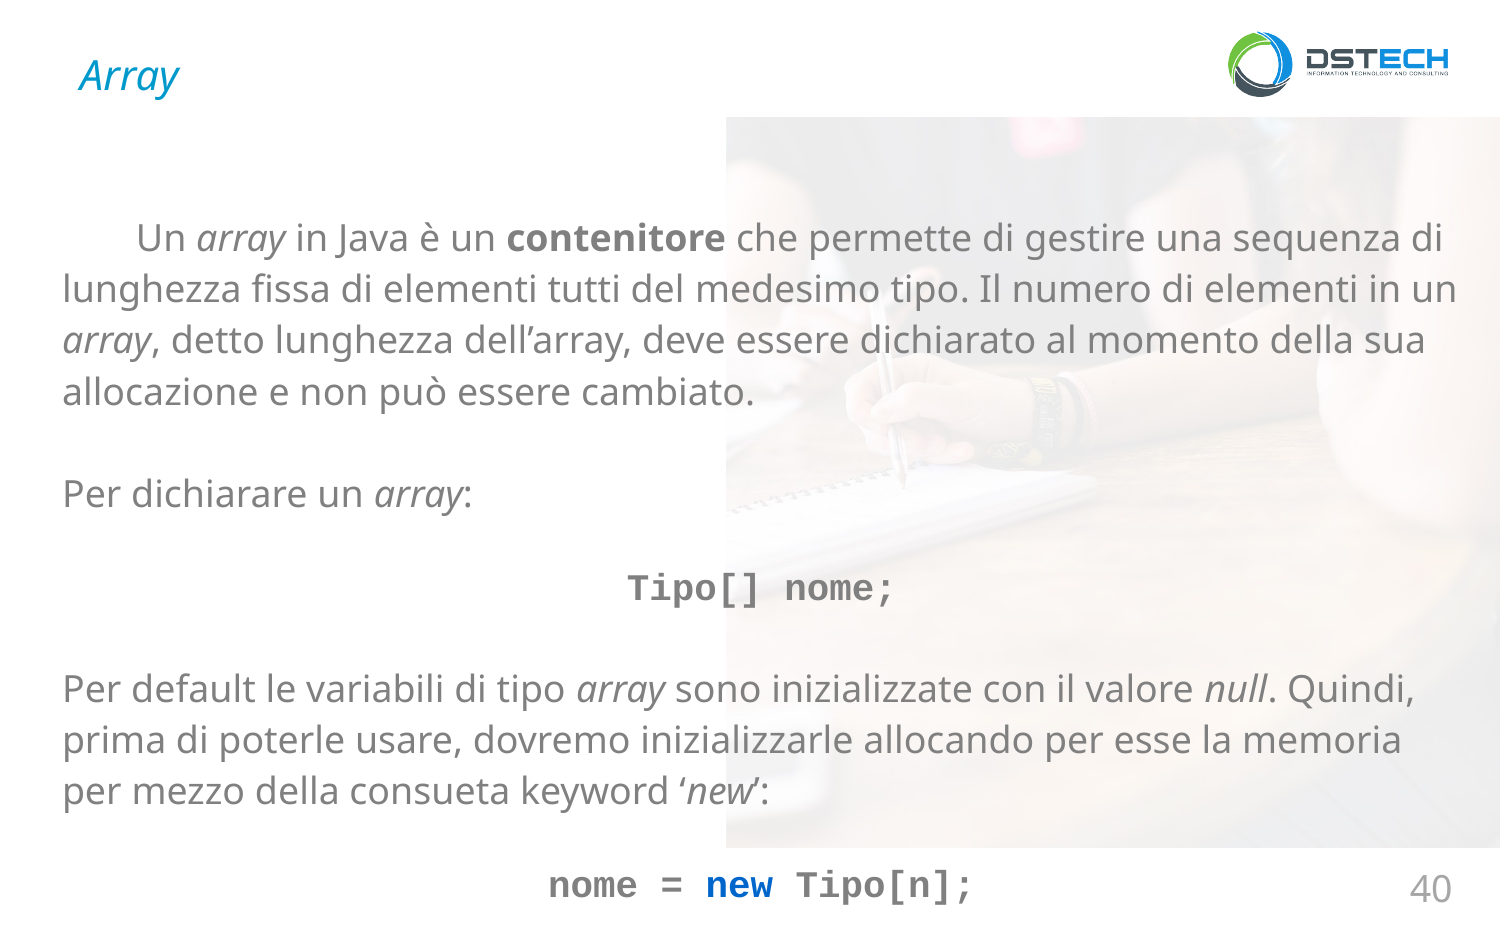

Array
	Un array in Java è un contenitore che permette di gestire una sequenza di lunghezza fissa di elementi tutti del medesimo tipo. Il numero di elementi in un array, detto lunghezza dell’array, deve essere dichiarato al momento della sua allocazione e non può essere cambiato.
Per dichiarare un array:
Tipo[] nome;
Per default le variabili di tipo array sono inizializzate con il valore null. Quindi, prima di poterle usare, dovremo inizializzarle allocando per esse la memoria per mezzo della consueta keyword ‘new’:
nome = new Tipo[n];
40